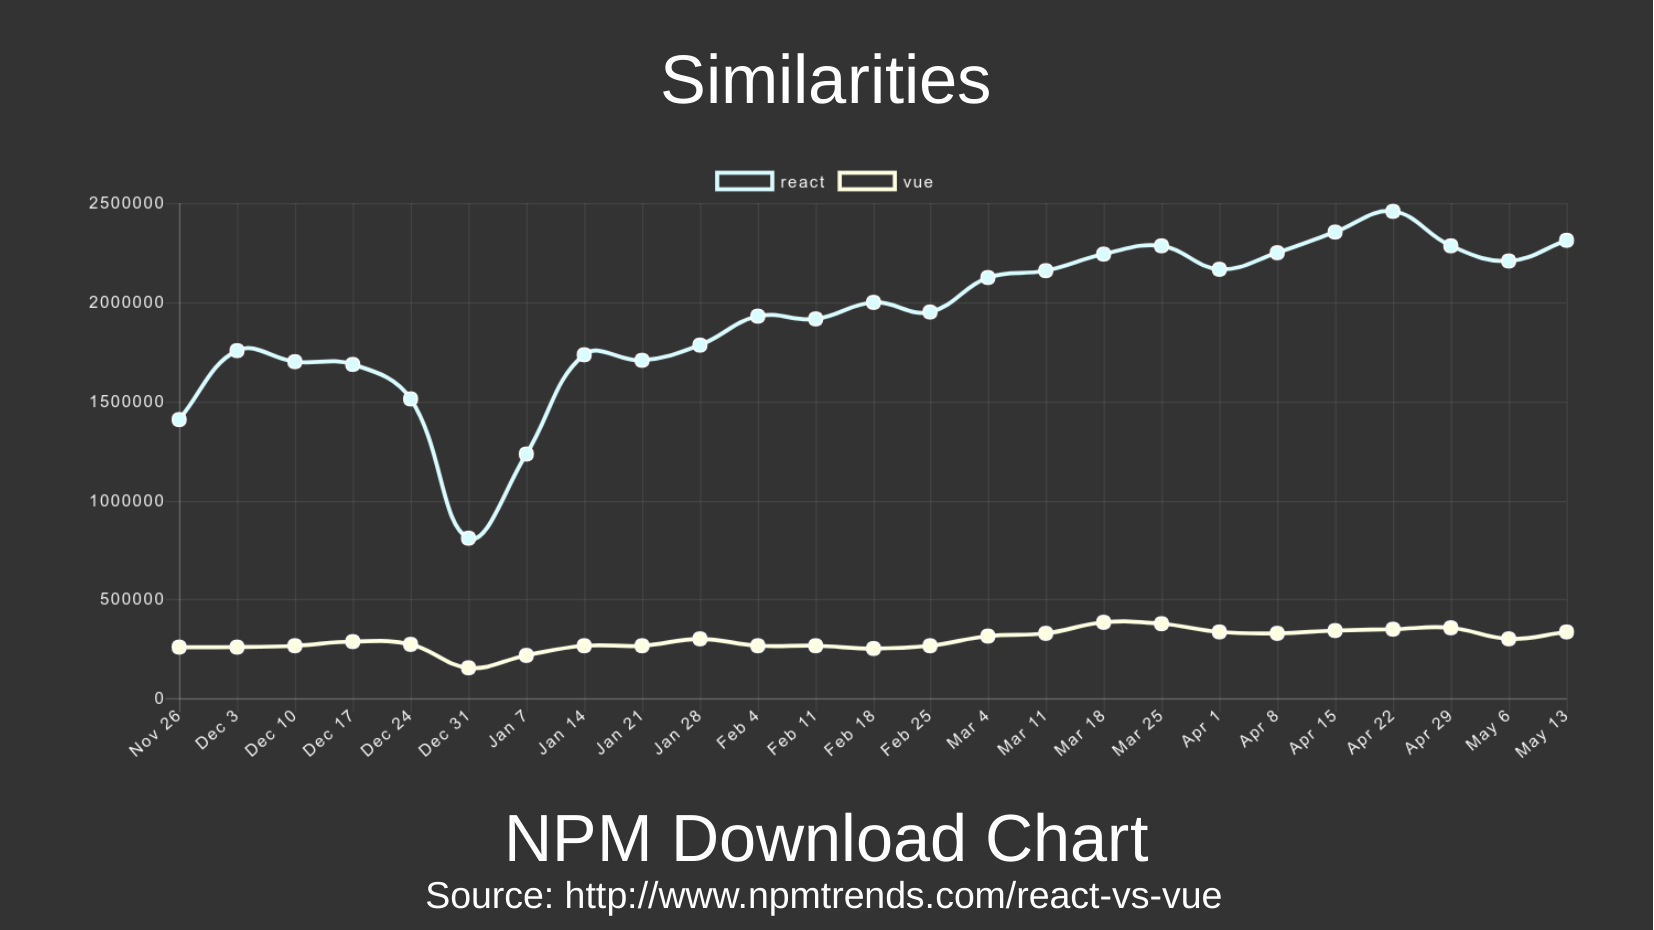

# Similarities
NPM Download Chart
Source: http://www.npmtrends.com/react-vs-vue